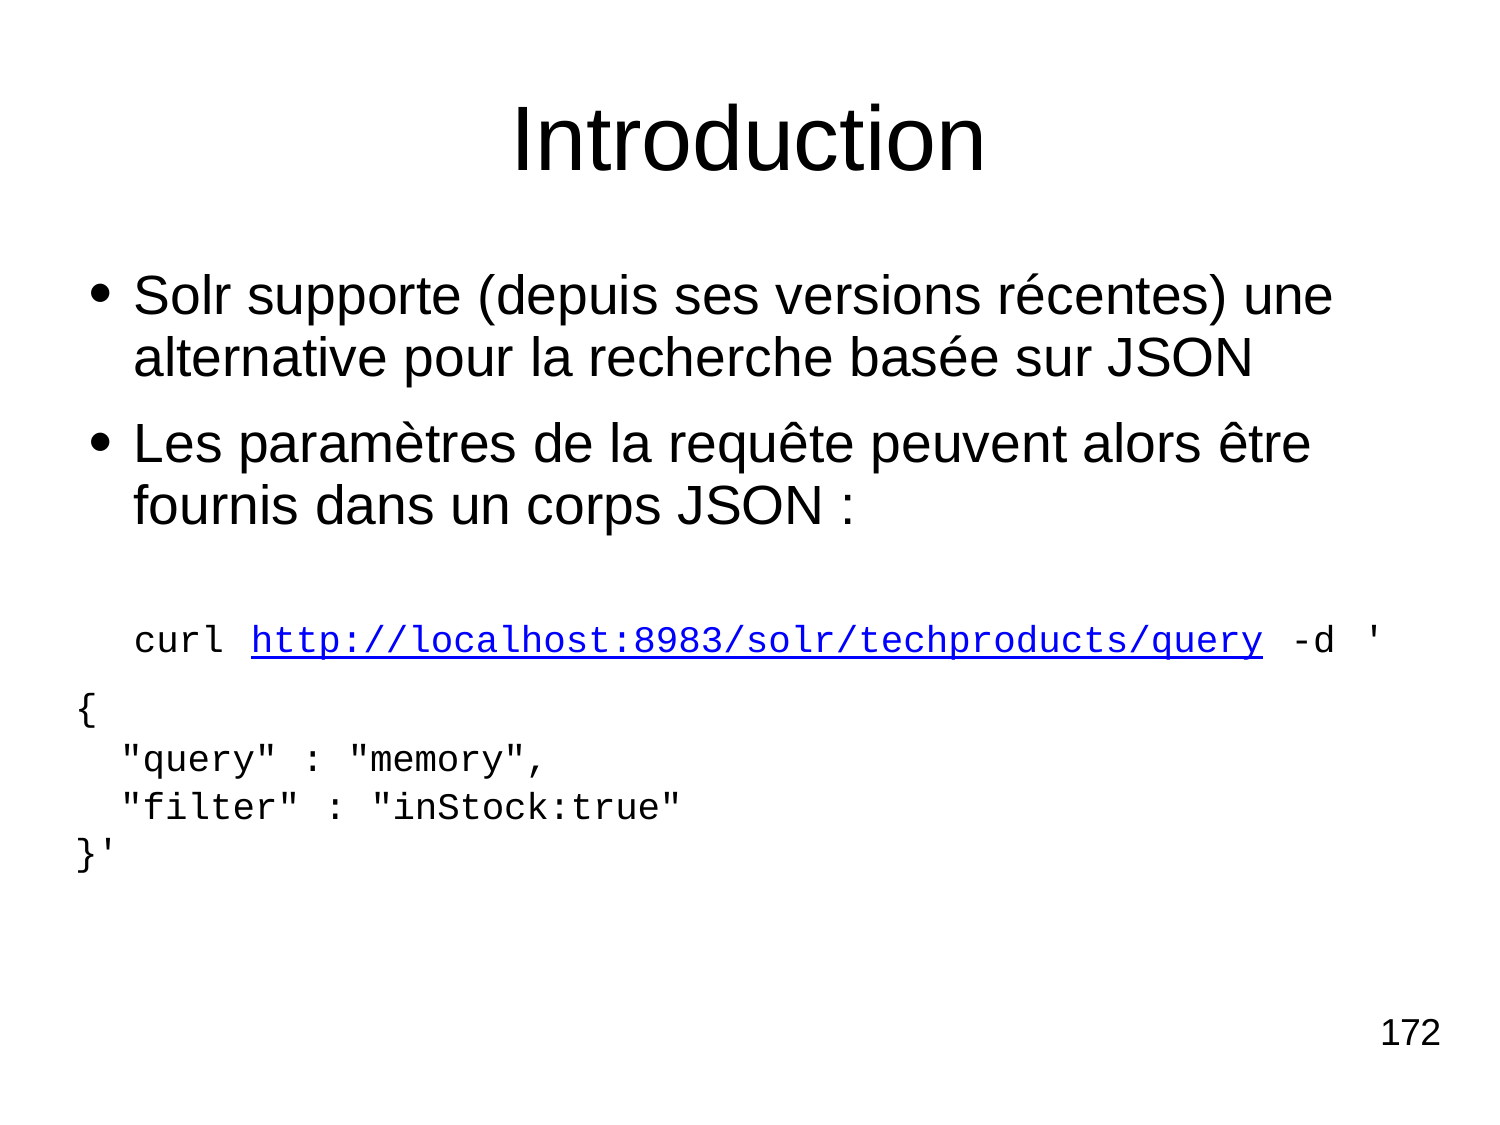

# Introduction
Solr supporte (depuis ses versions récentes) une alternative pour la recherche basée sur JSON
Les paramètres de la requête peuvent alors être fournis dans un corps JSON :
●
●
curl http://localhost:8983/solr/techproducts/query -d '
{
"query" : "memory", "filter" : "inStock:true"
}'
172